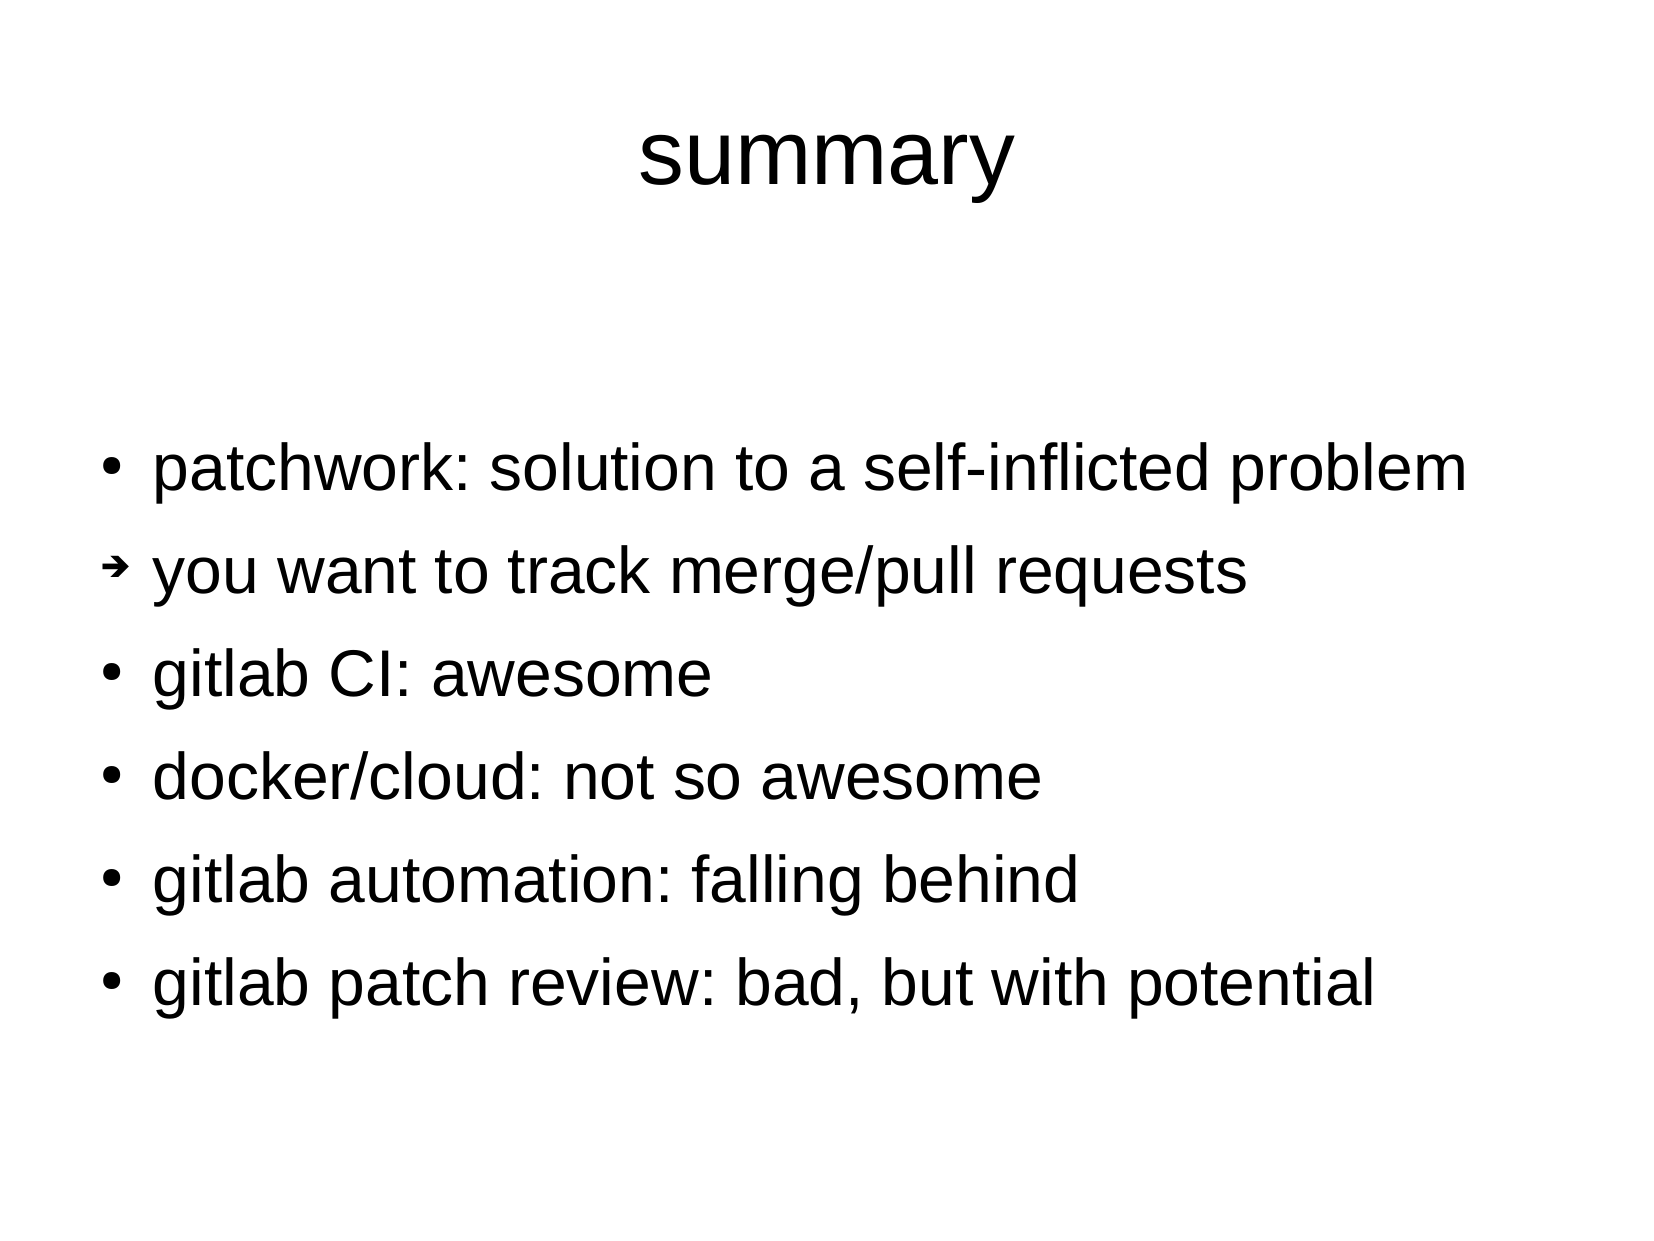

# summary
patchwork: solution to a self-inflicted problem
you want to track merge/pull requests
gitlab CI: awesome
docker/cloud: not so awesome
gitlab automation: falling behind
gitlab patch review: bad, but with potential